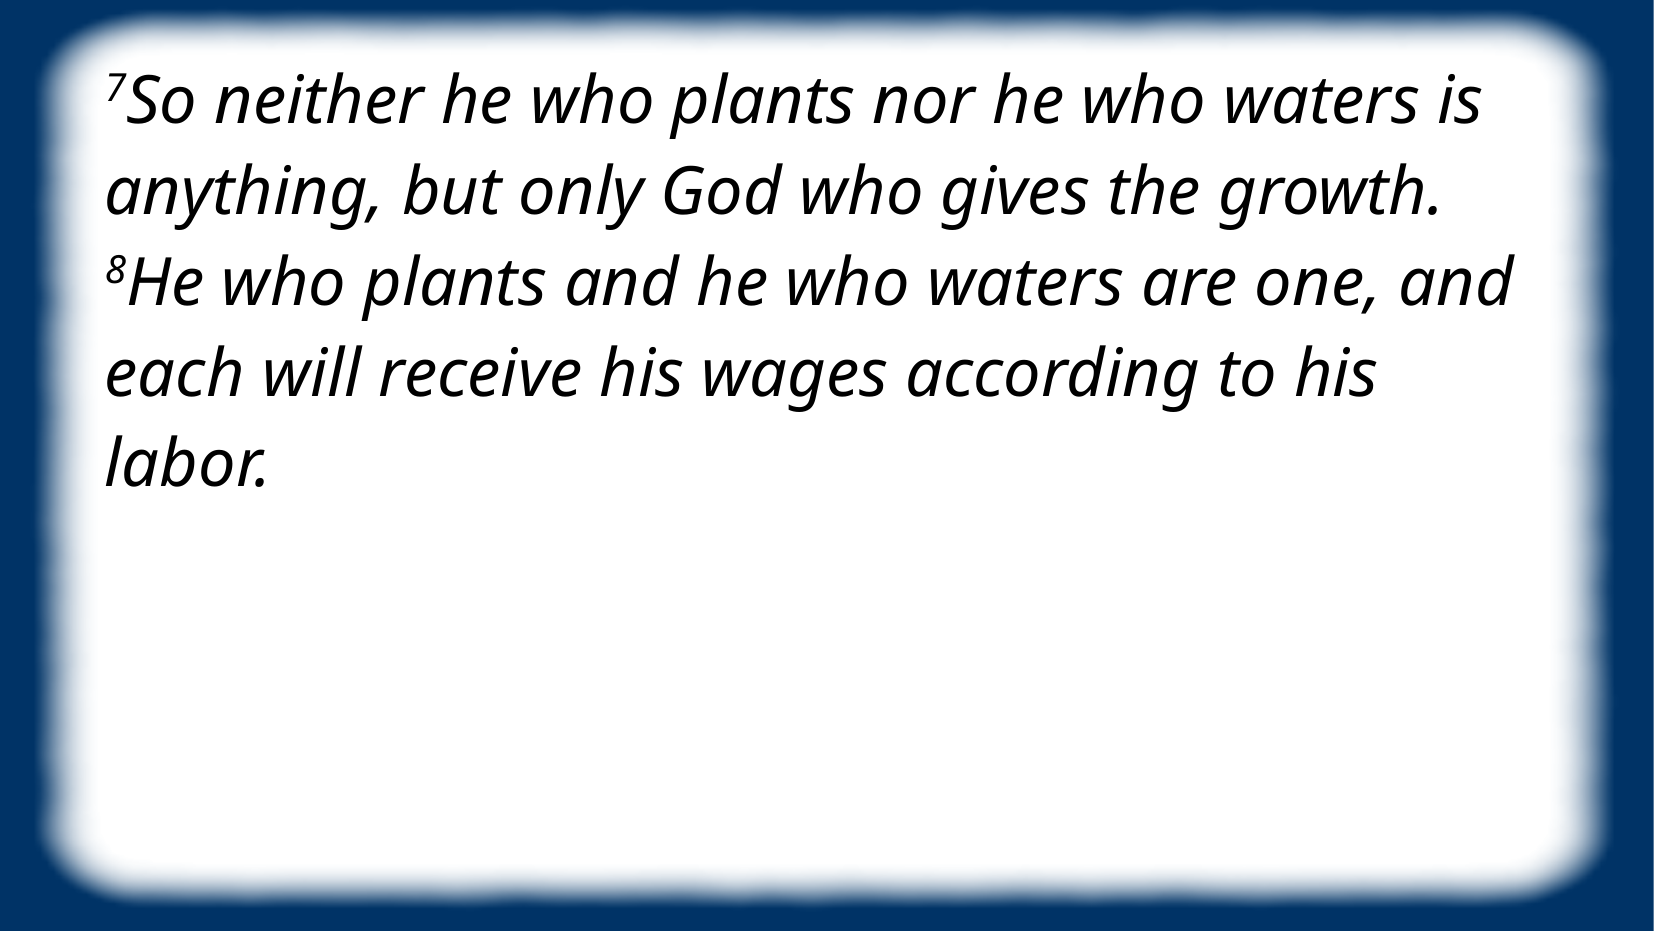

7So neither he who plants nor he who waters is anything, but only God who gives the growth. 8He who plants and he who waters are one, and each will receive his wages according to his labor.